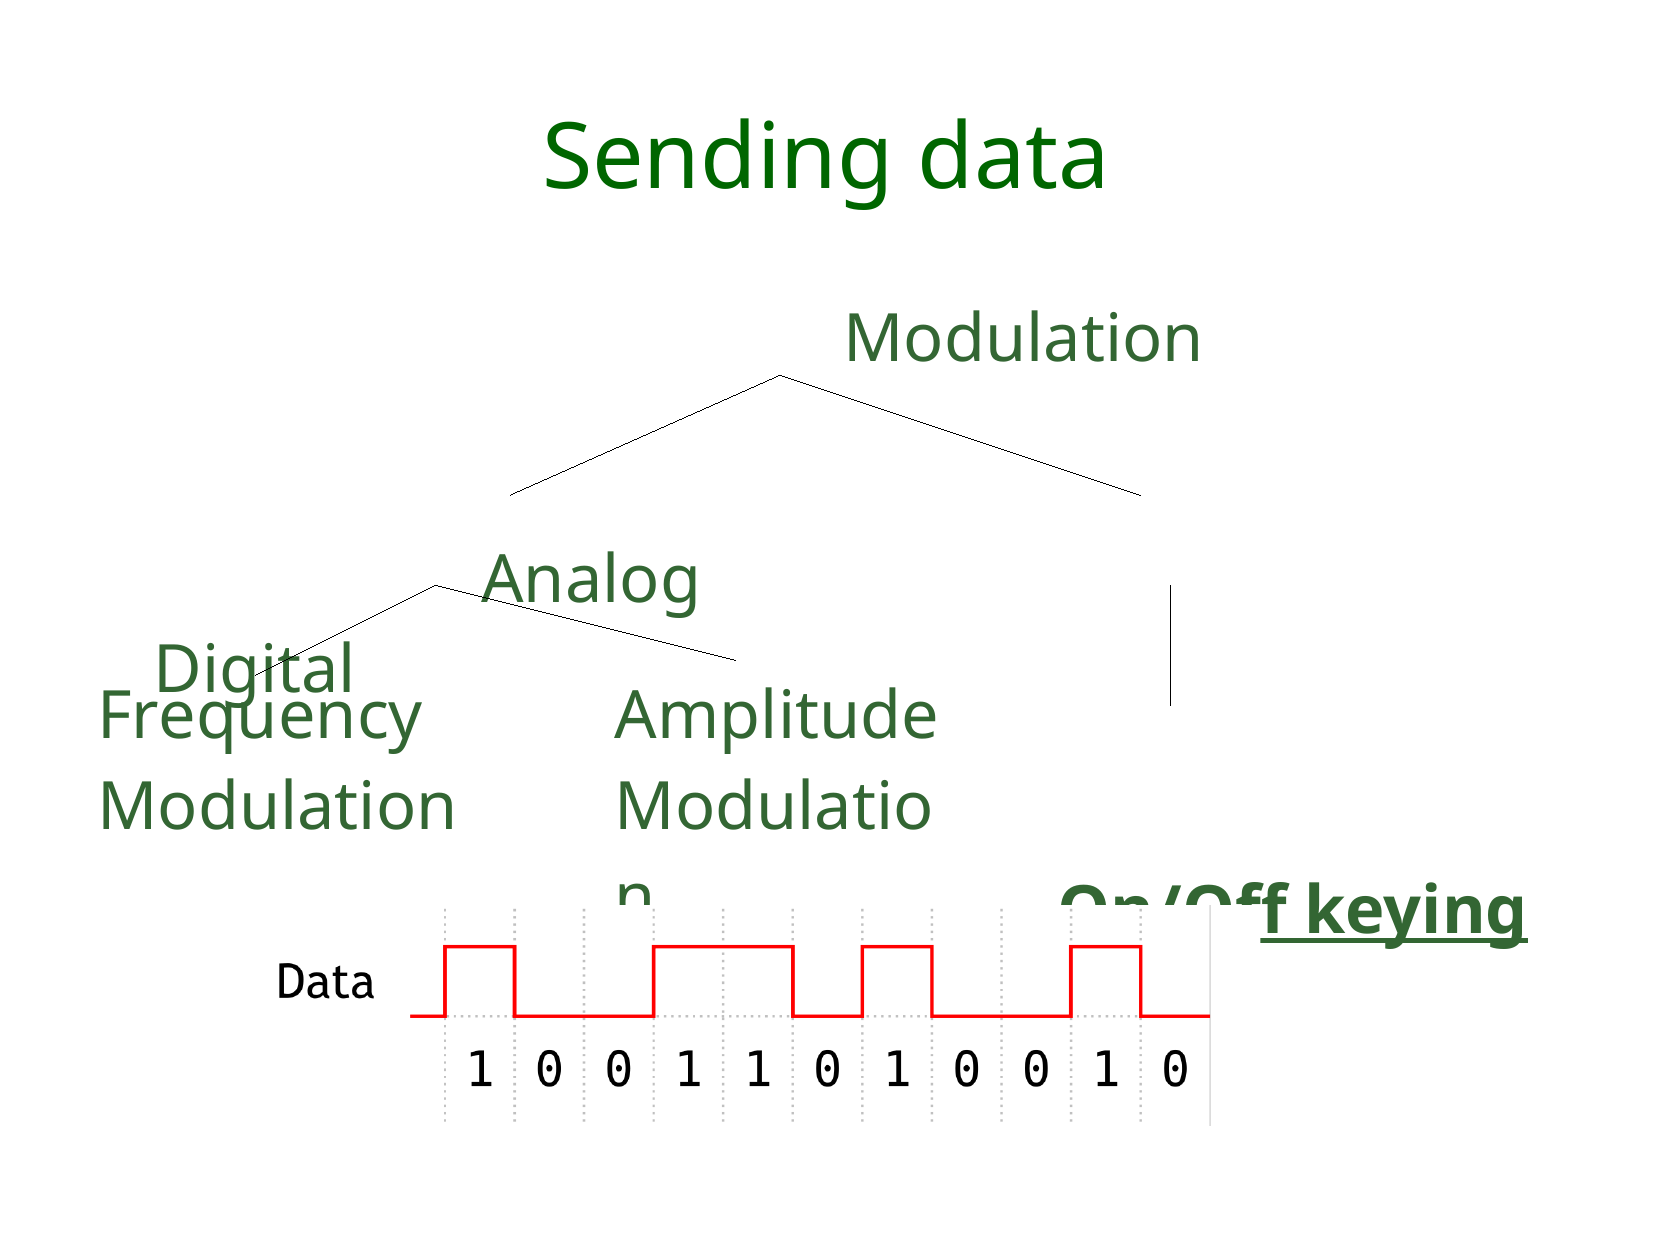

# Sending data
 Modulation
 Analog Digital
 On/Off keying
Frequency
Modulation
Amplitude
Modulation